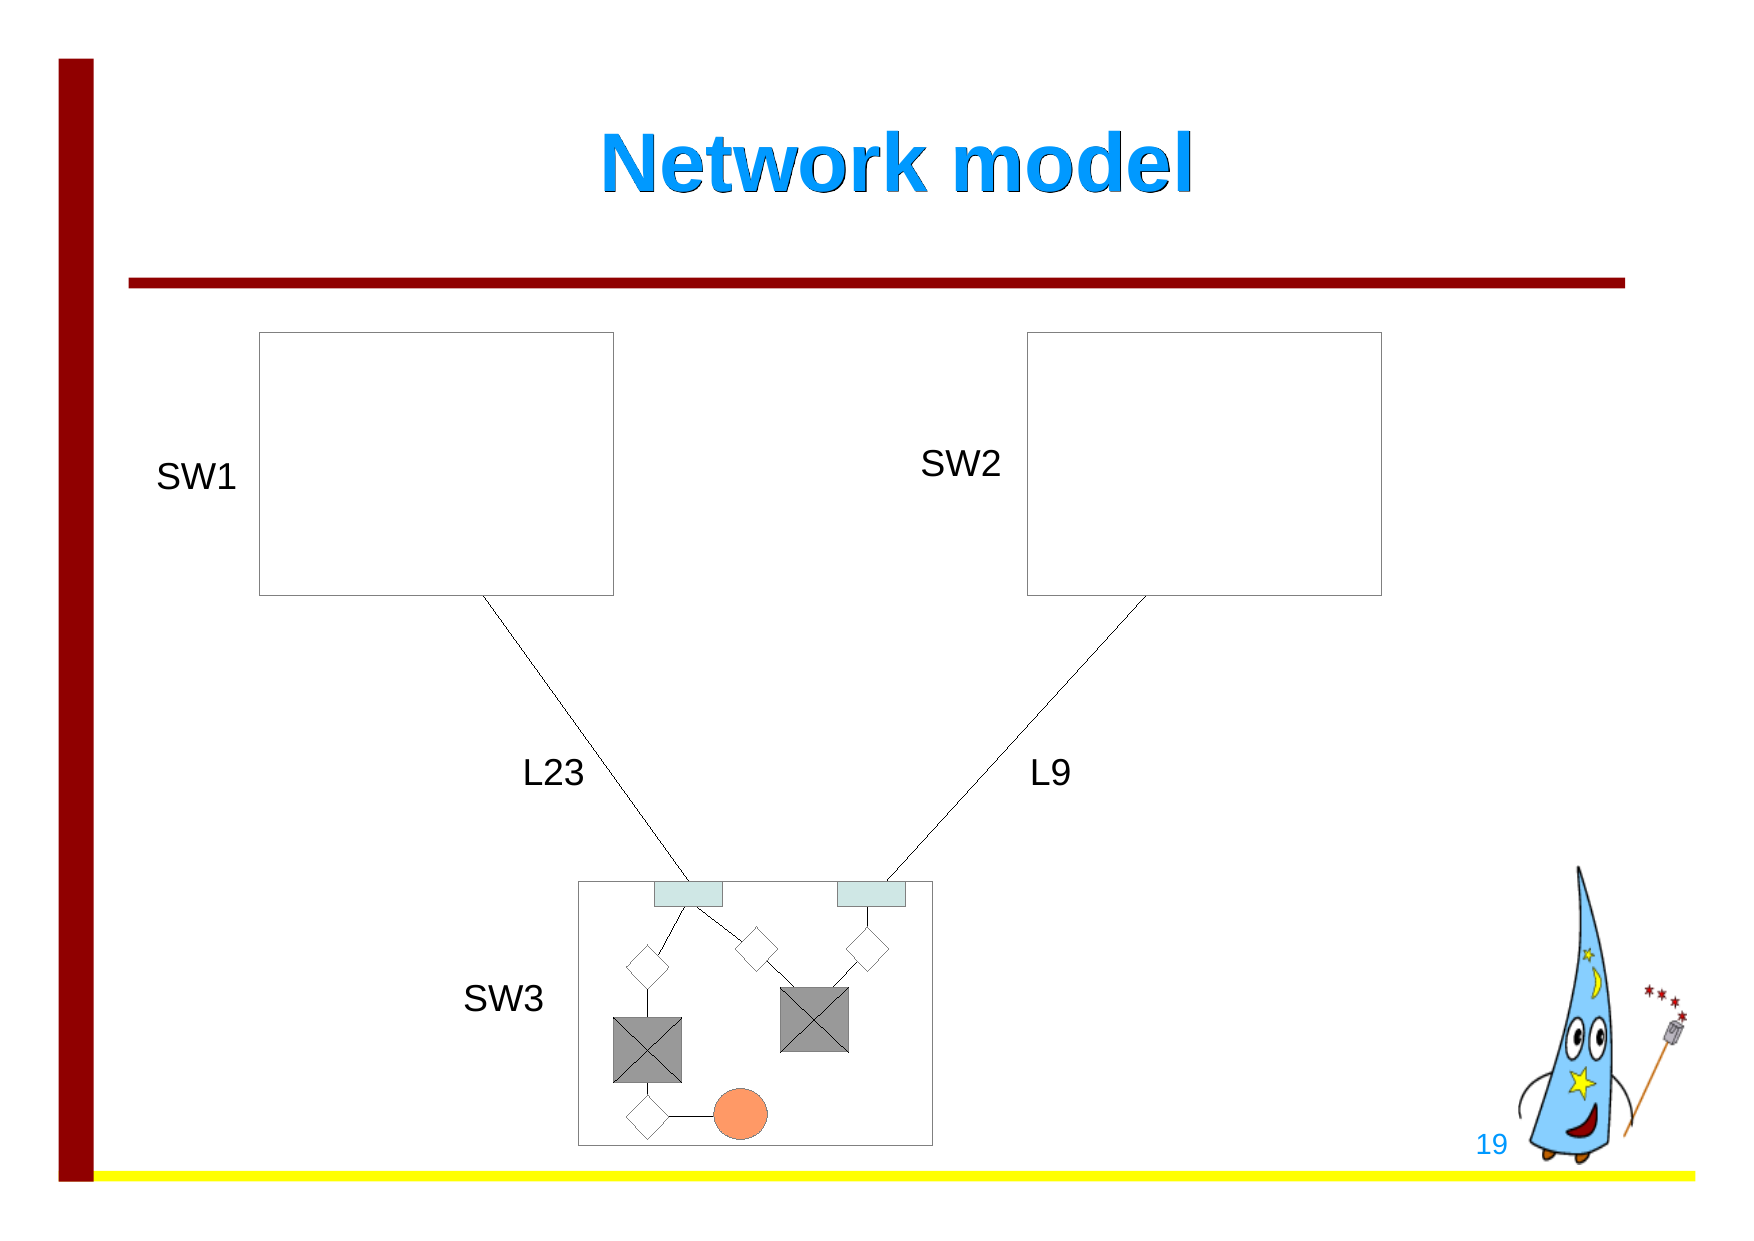

# Network model
SW2
SW1
L23
L9
SW3
19